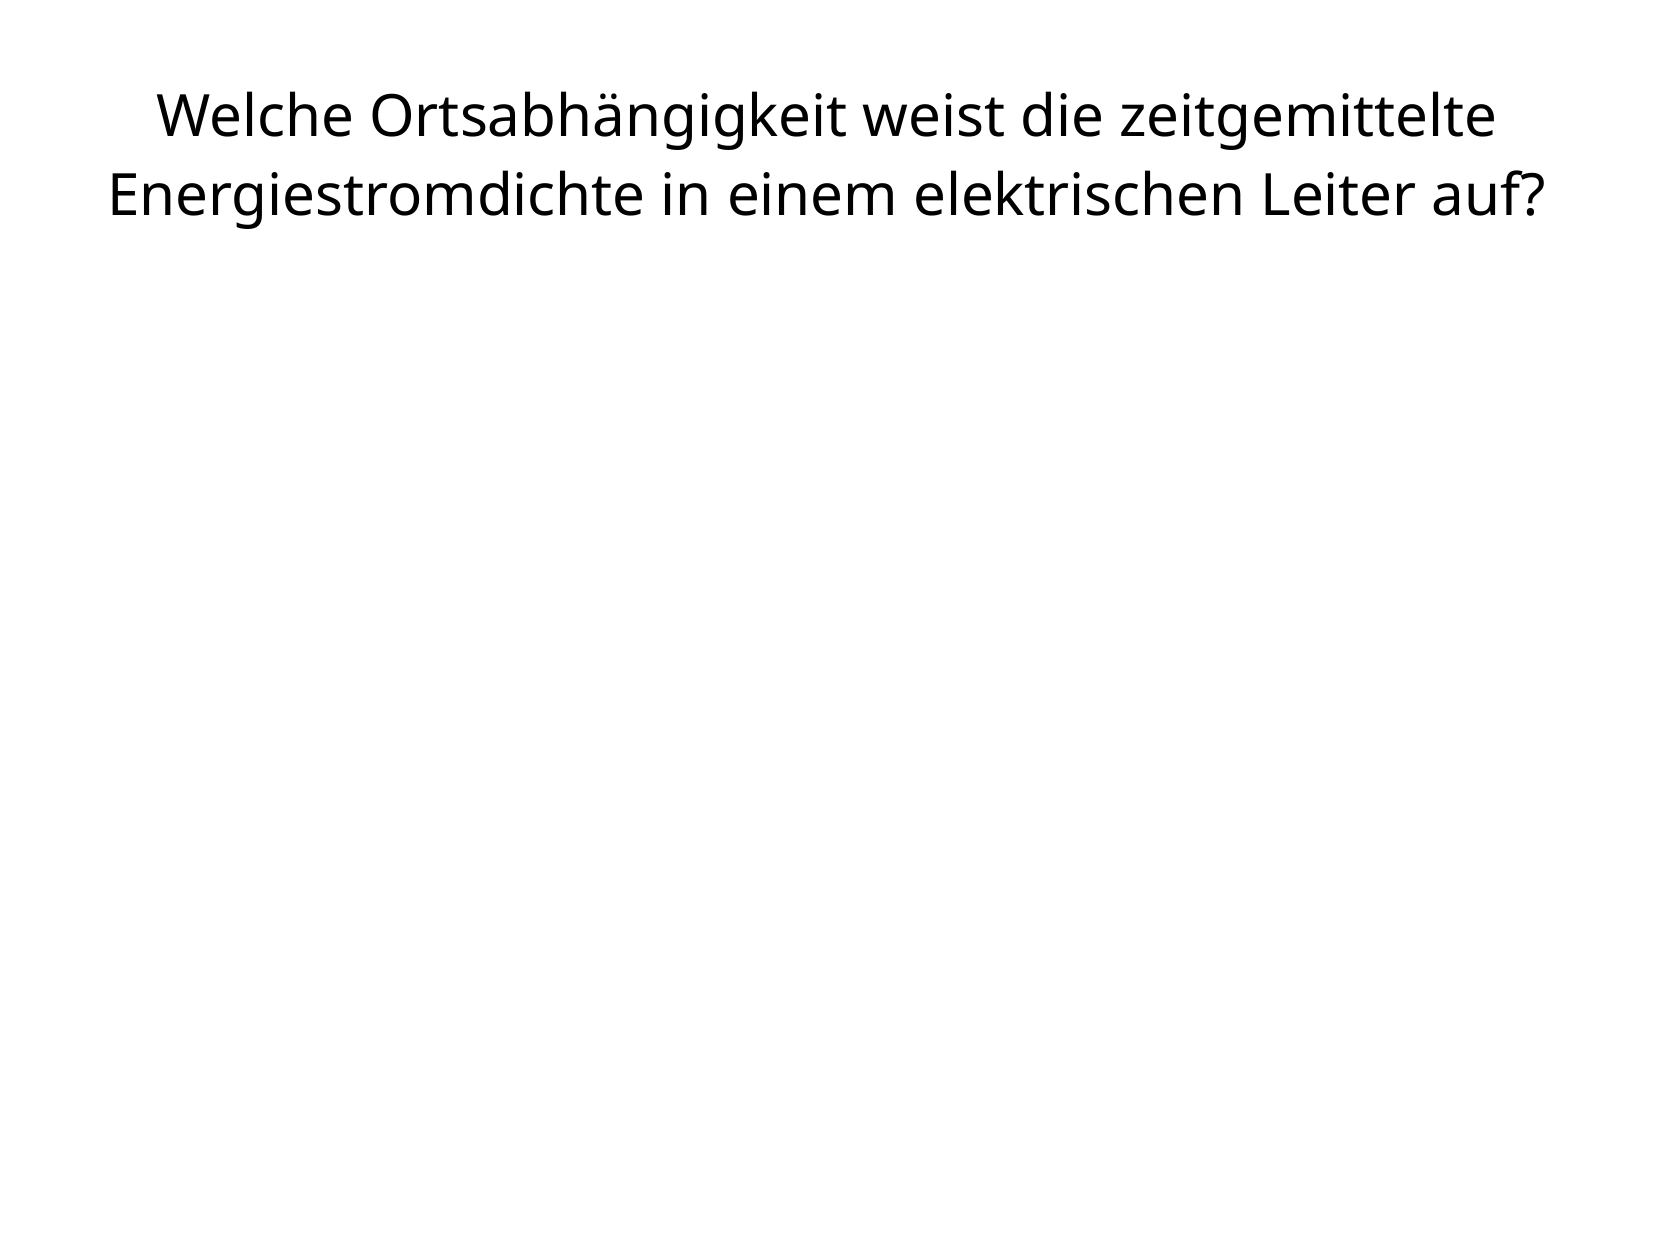

# Welche Ortsabhängigkeit weist die zeitgemittelte Energiestromdichte in einem elektrischen Leiter auf?